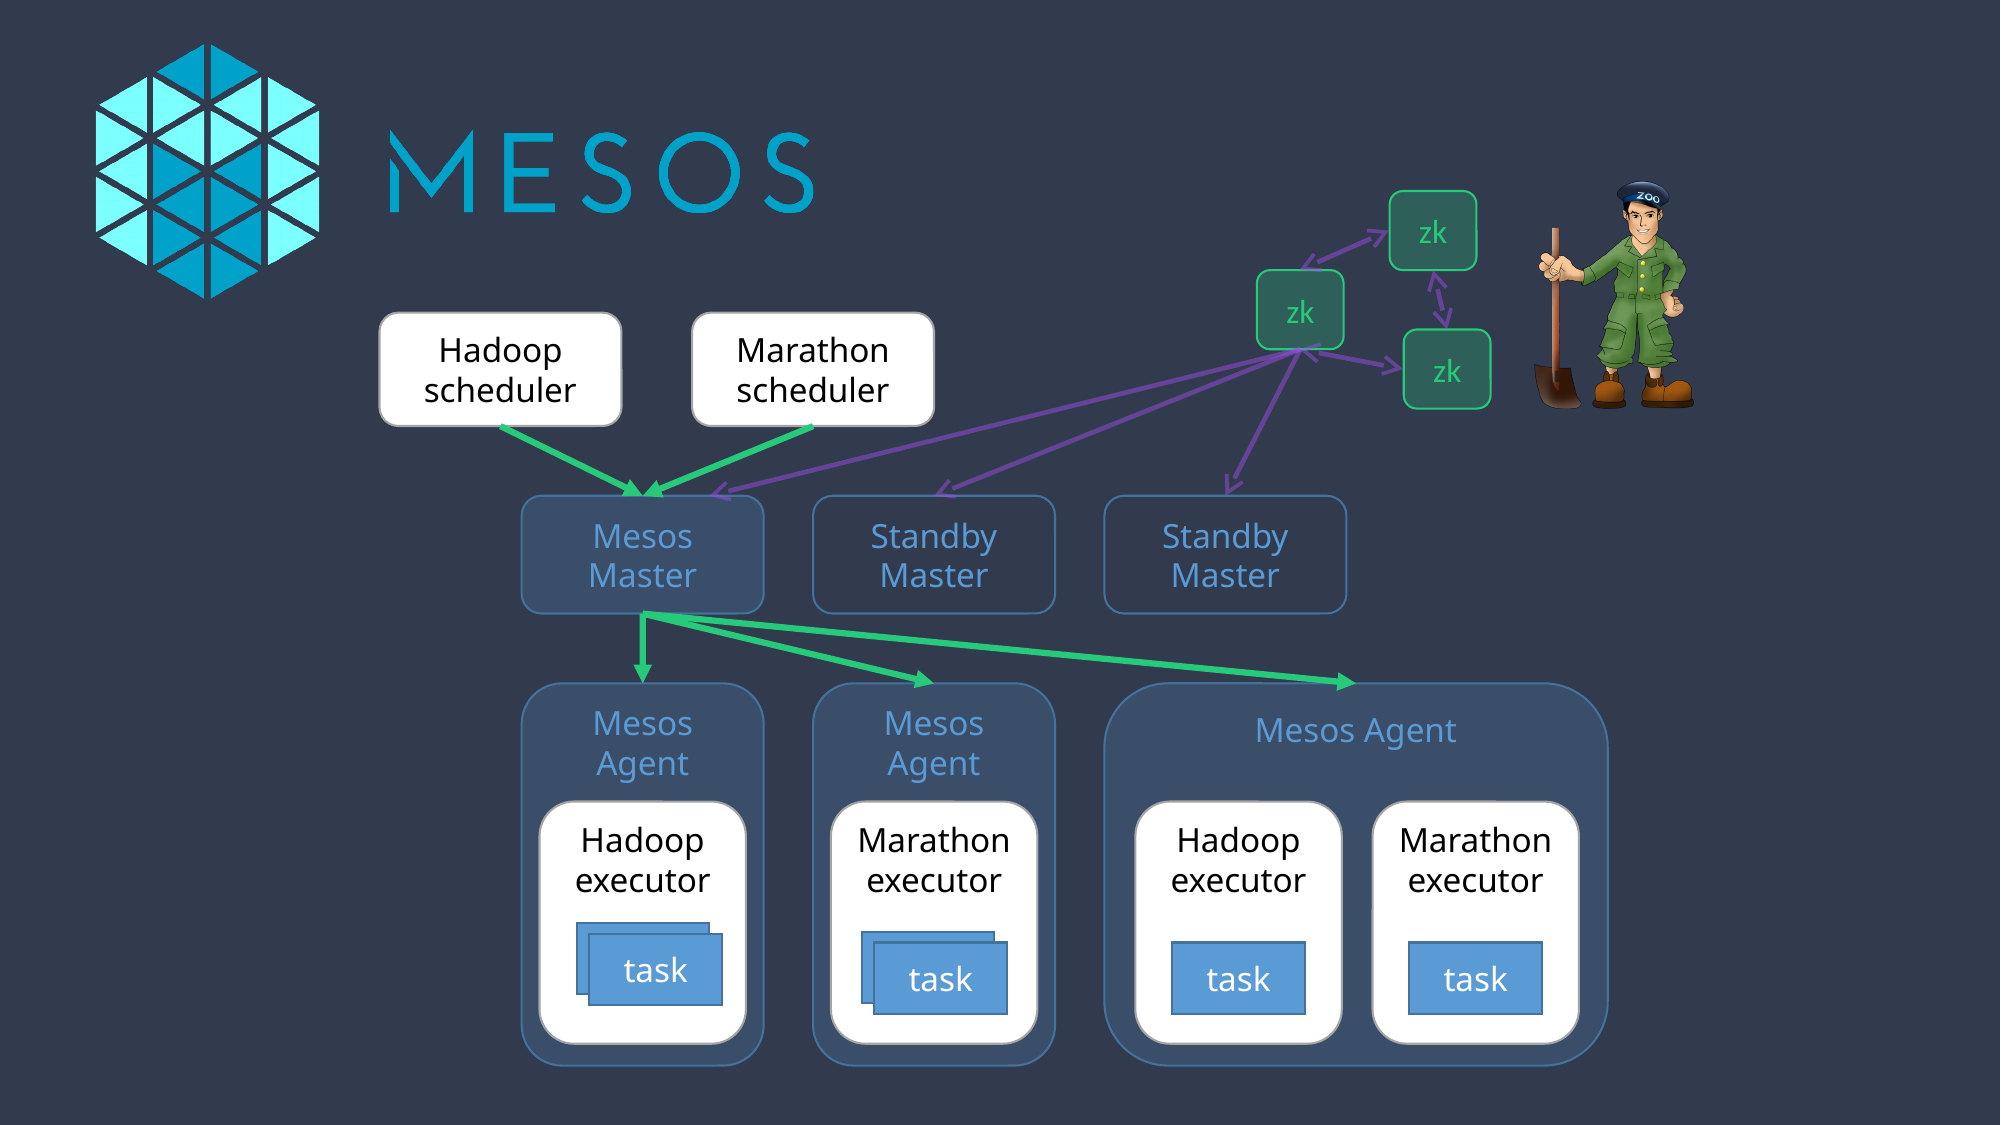

zk
zk
Hadoop scheduler
Marathon scheduler
zk
Mesos Master
Standby Master
Standby Master
Mesos Agent
Mesos Agent
Mesos Agent
Hadoop executor
Marathon executor
Hadoop executor
Marathon executor
task
task
task
task